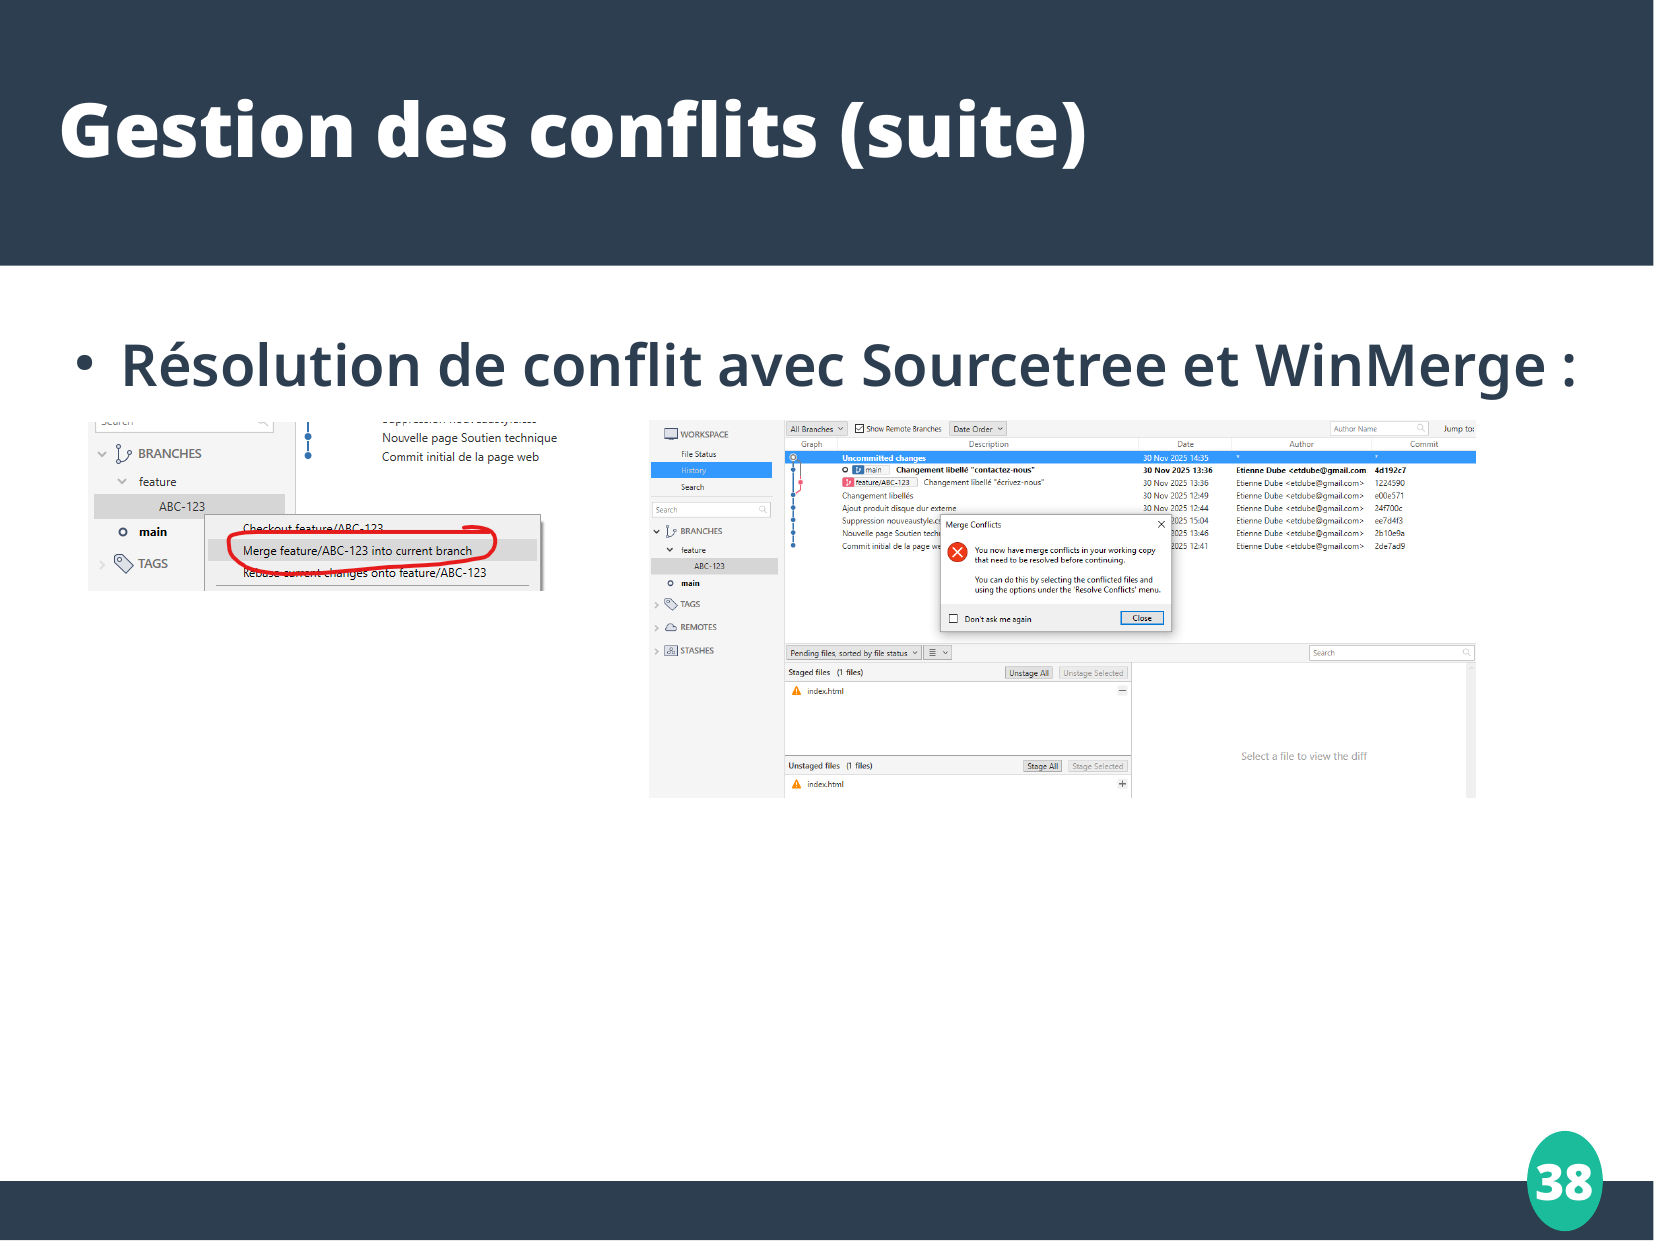

# Gestion des conflits (suite)
Résolution de conflit avec Sourcetree et WinMerge :